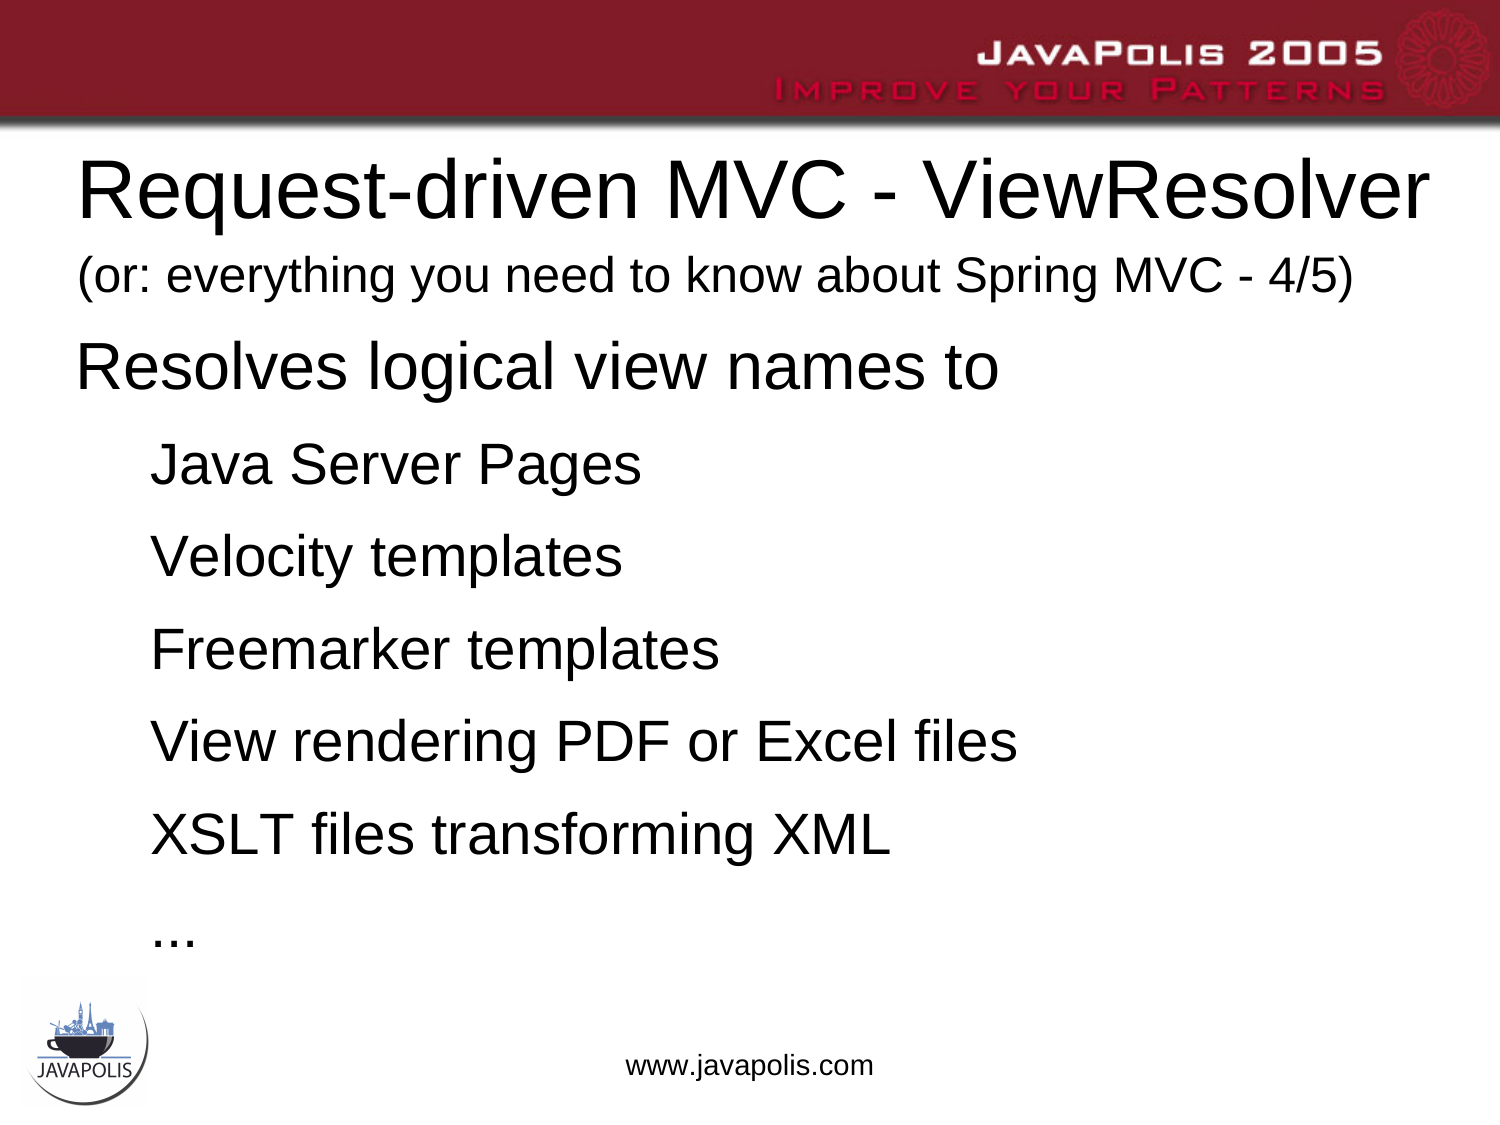

# Request-driven MVC - ViewResolver (or: everything you need to know about Spring MVC - 4/5)
Resolves logical view names to
Java Server Pages
Velocity templates
Freemarker templates
View rendering PDF or Excel files
XSLT files transforming XML
...